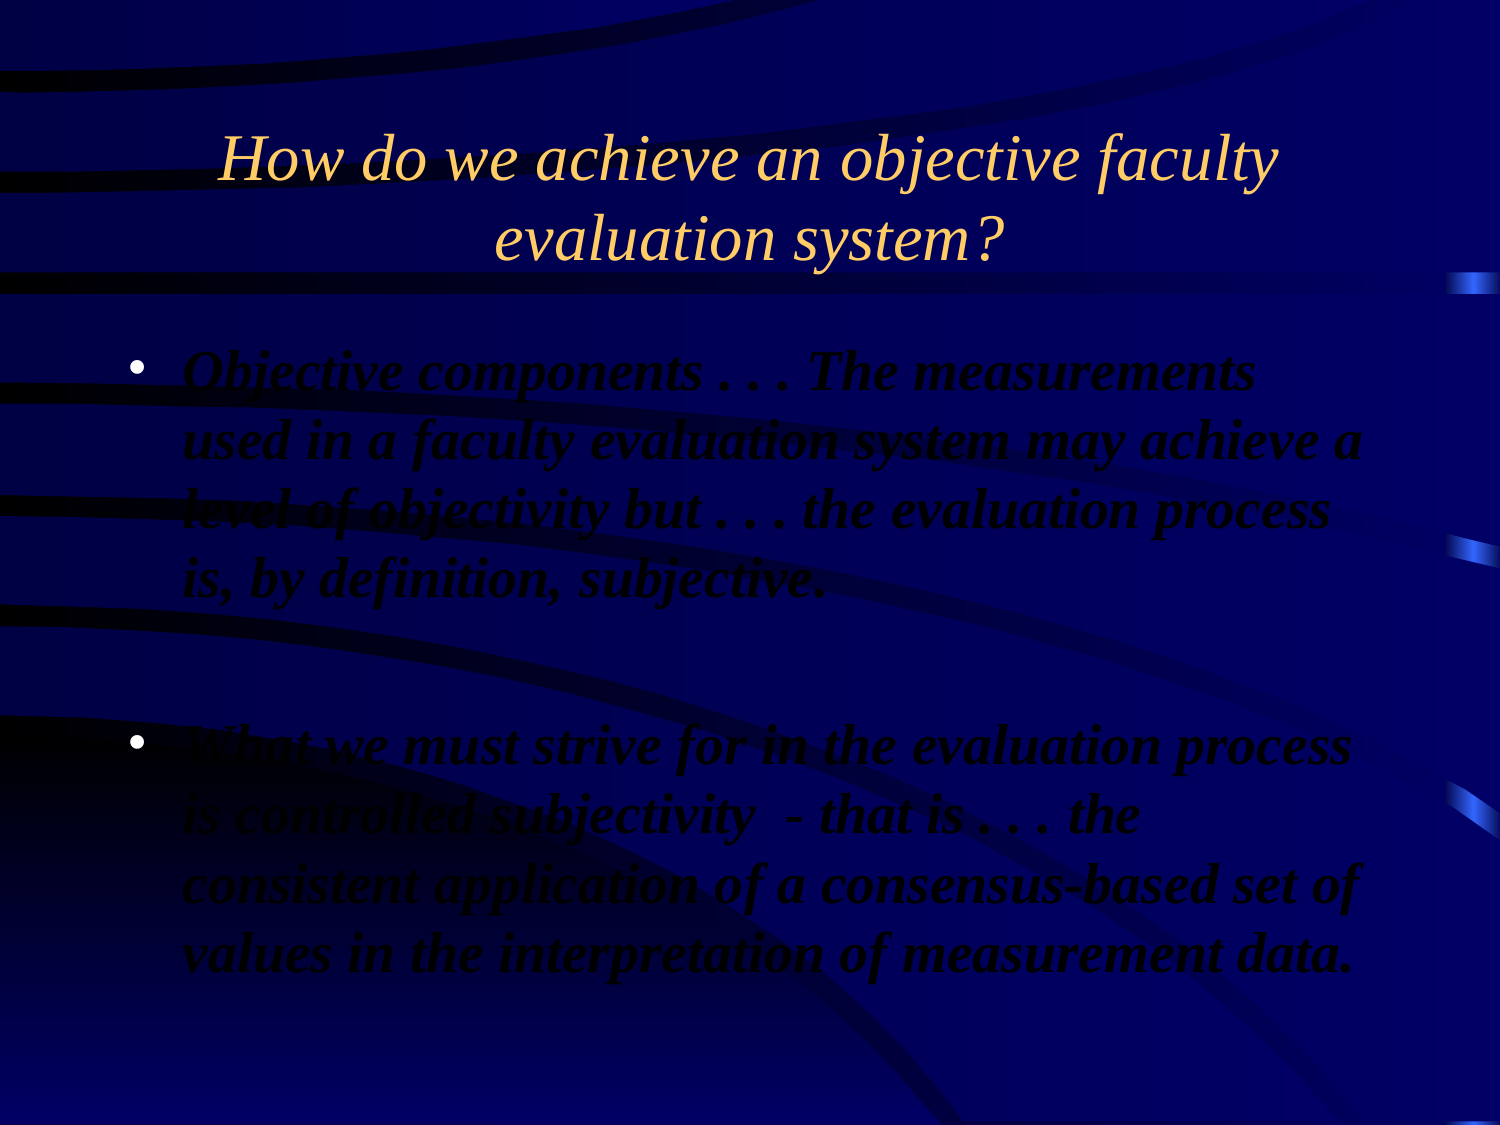

# How do we achieve an objective faculty evaluation system?
Objective components . . . The measurements used in a faculty evaluation system may achieve a level of objectivity but . . . the evaluation process is, by definition, subjective.
What we must strive for in the evaluation process is controlled subjectivity - that is . . . the consistent application of a consensus-based set of values in the interpretation of measurement data.